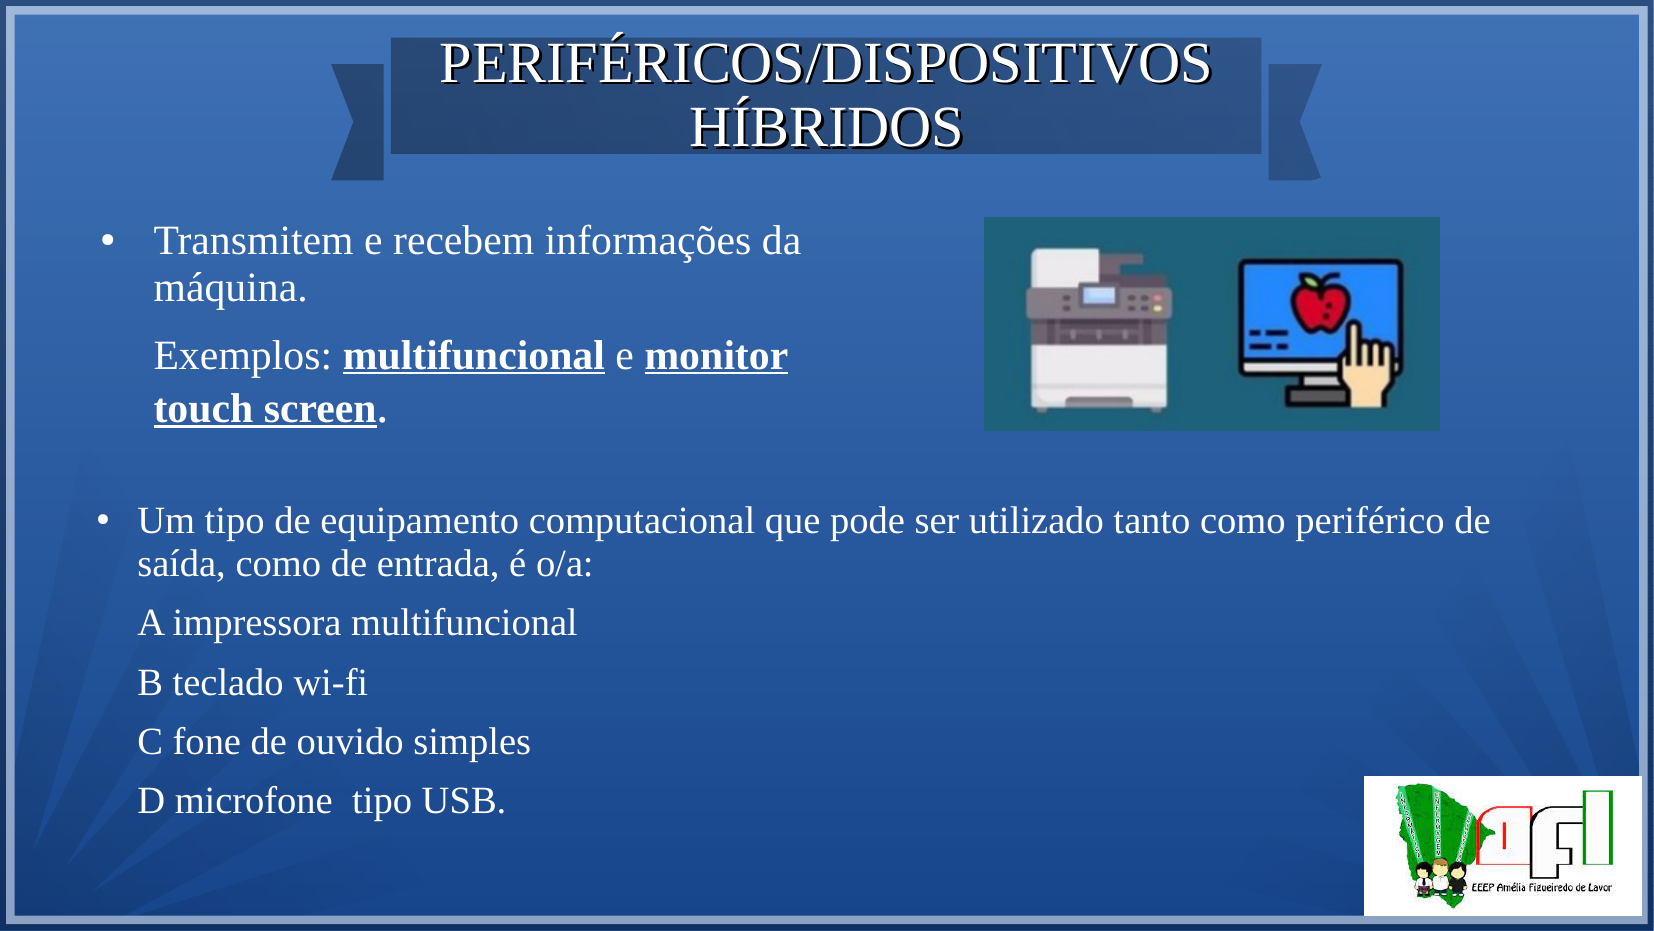

# PERIFÉRICOS/DISPOSITIVOS HÍBRIDOS
Transmitem e recebem informações da máquina.
Exemplos: multifuncional e monitor touch screen.
Um tipo de equipamento computacional que pode ser utilizado tanto como periférico de saída, como de entrada, é o/a:
A impressora multifuncional
B teclado wi-fi
C fone de ouvido simples
D microfone tipo USB.